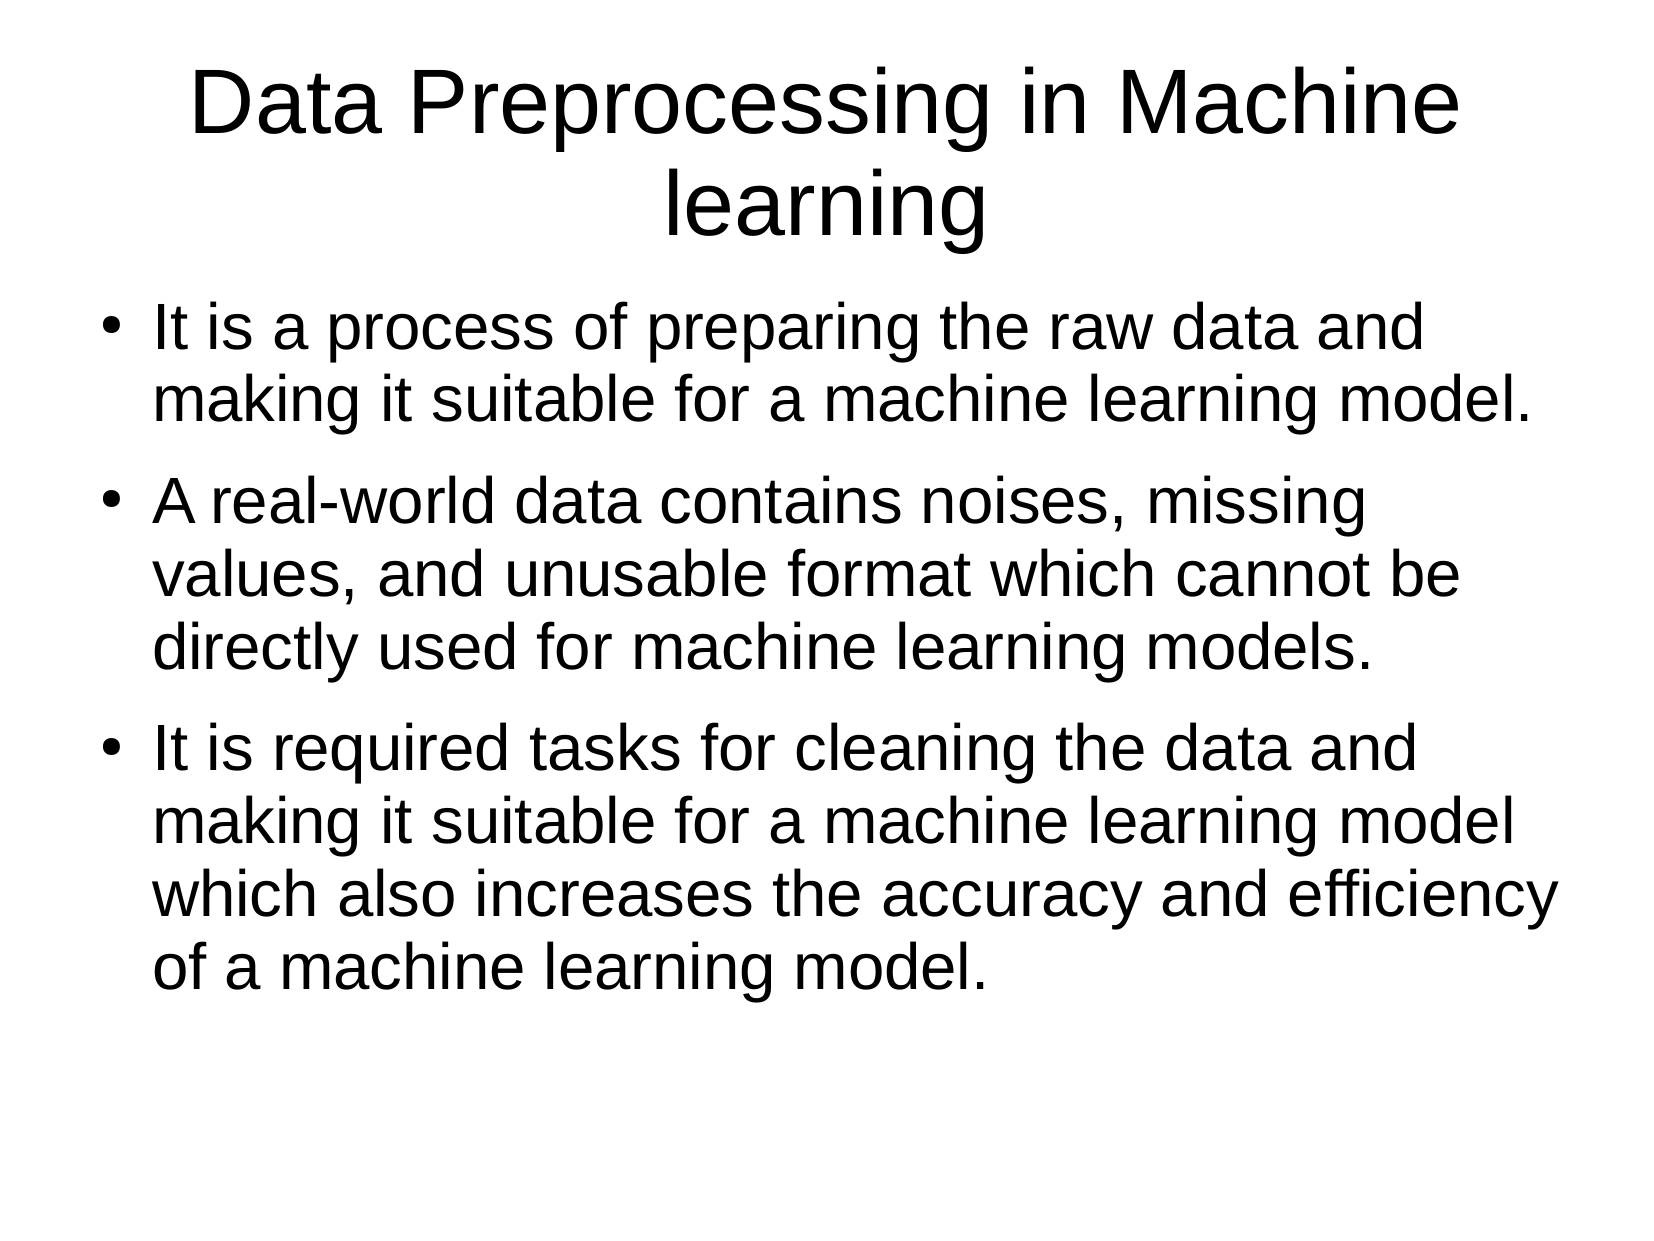

# Data Preprocessing in Machine learning
It is a process of preparing the raw data and making it suitable for a machine learning model.
A real-world data contains noises, missing values, and unusable format which cannot be directly used for machine learning models.
It is required tasks for cleaning the data and making it suitable for a machine learning model which also increases the accuracy and efficiency of a machine learning model.